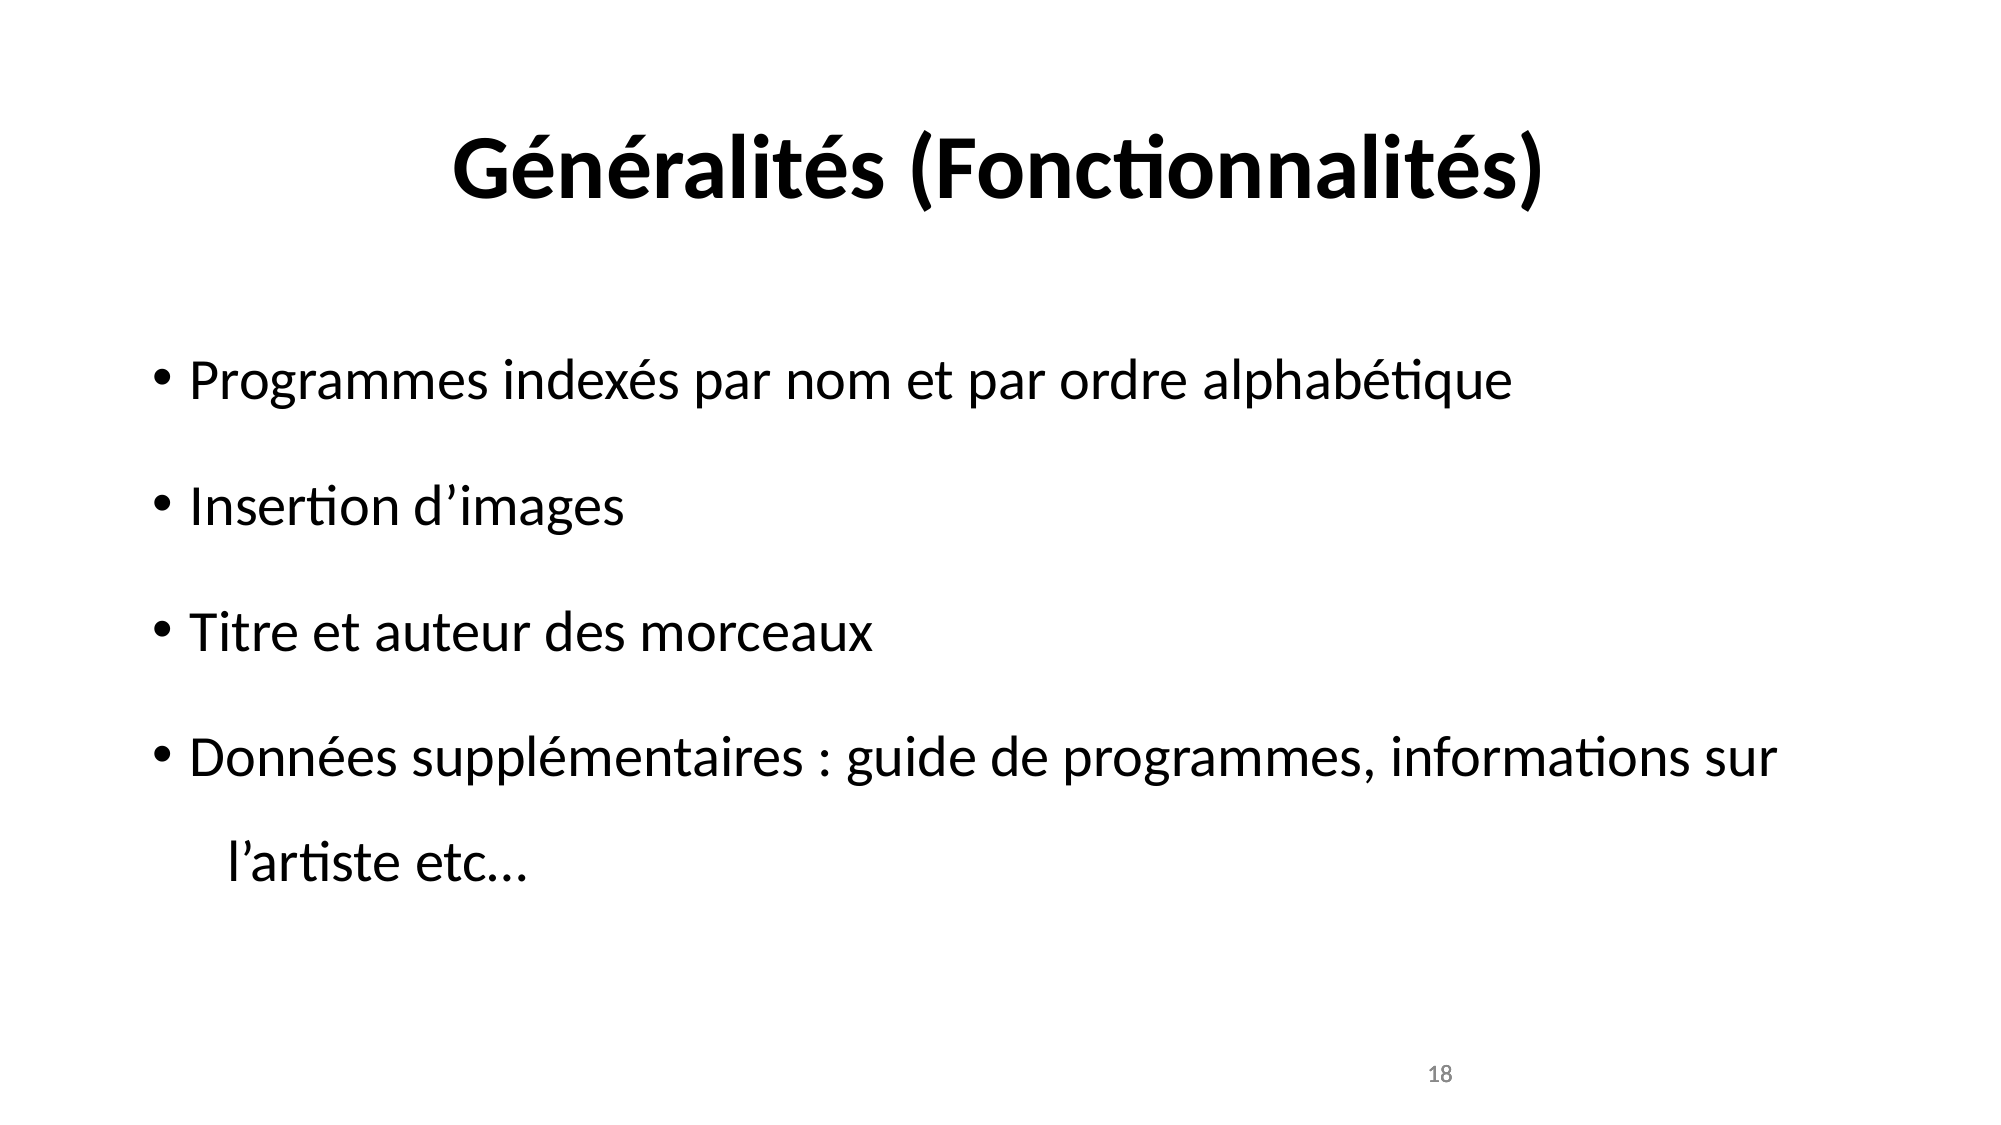

# Généralités (Fonctionnalités)
Programmes indexés par nom et par ordre alphabétique
Insertion d’images
Titre et auteur des morceaux
Données supplémentaires : guide de programmes, informations sur l’artiste etc…
18
18
18